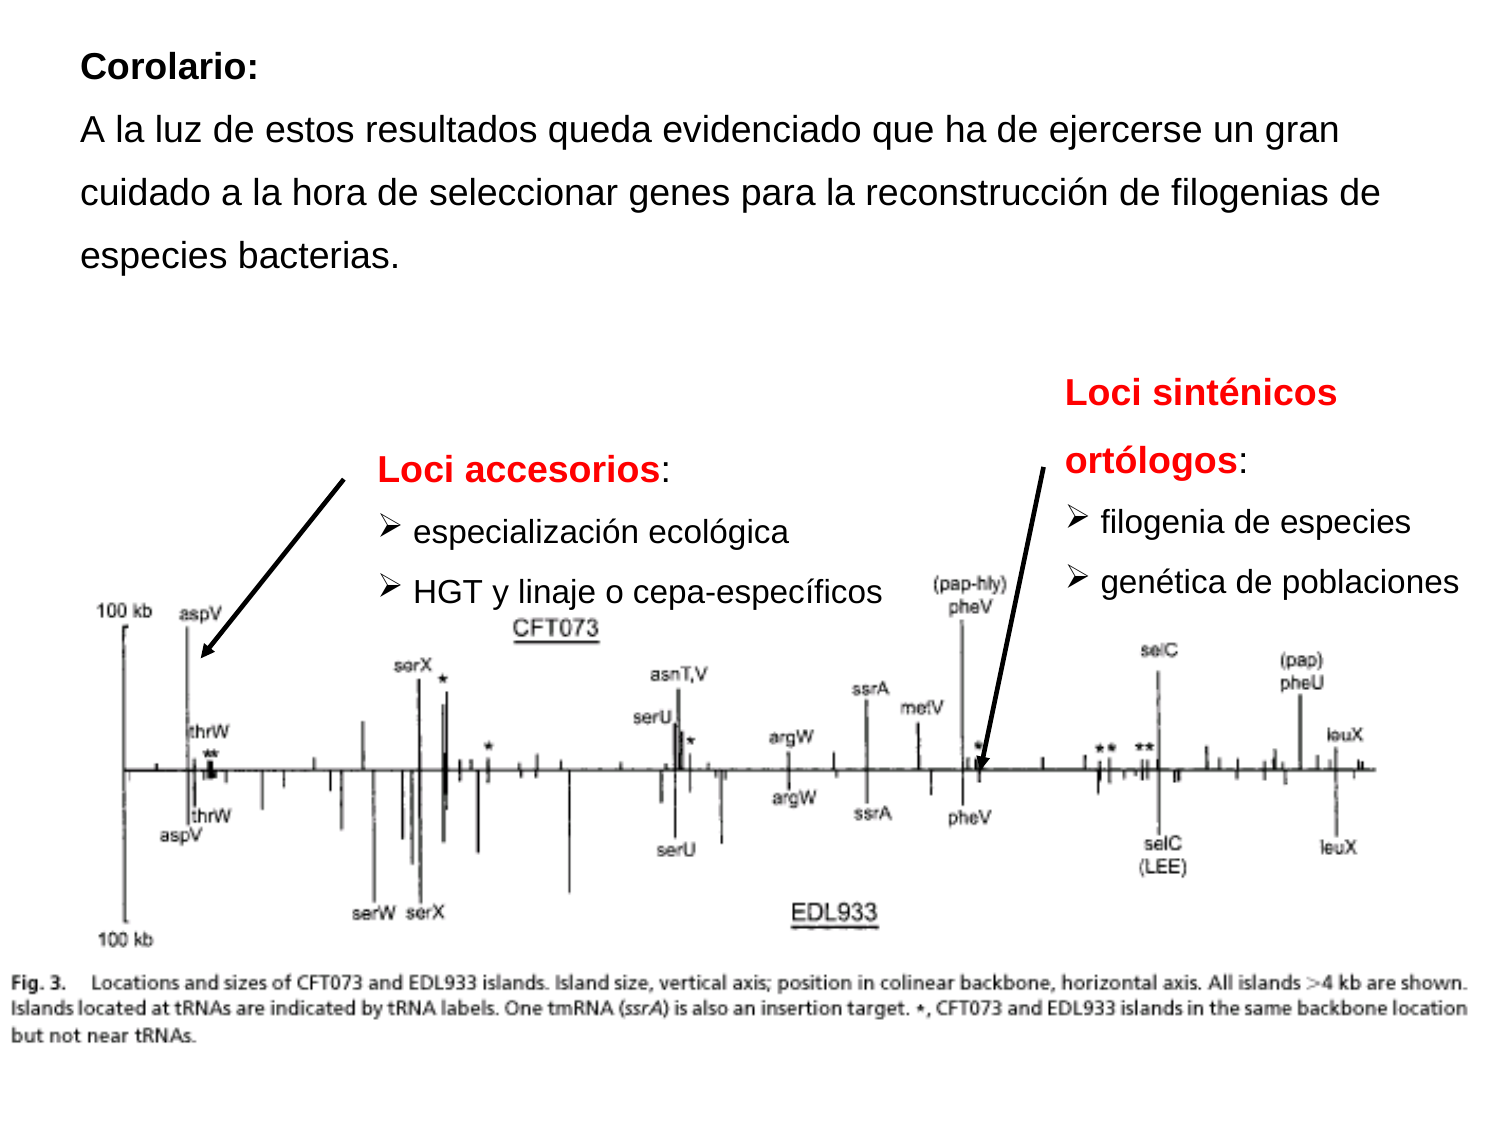

Corolario:
A la luz de estos resultados queda evidenciado que ha de ejercerse un gran
cuidado a la hora de seleccionar genes para la reconstrucción de filogenias de
especies bacterias.
Loci sinténicos
ortólogos:
 filogenia de especies
 genética de poblaciones
Loci accesorios:
 especialización ecológica
 HGT y linaje o cepa-específicos